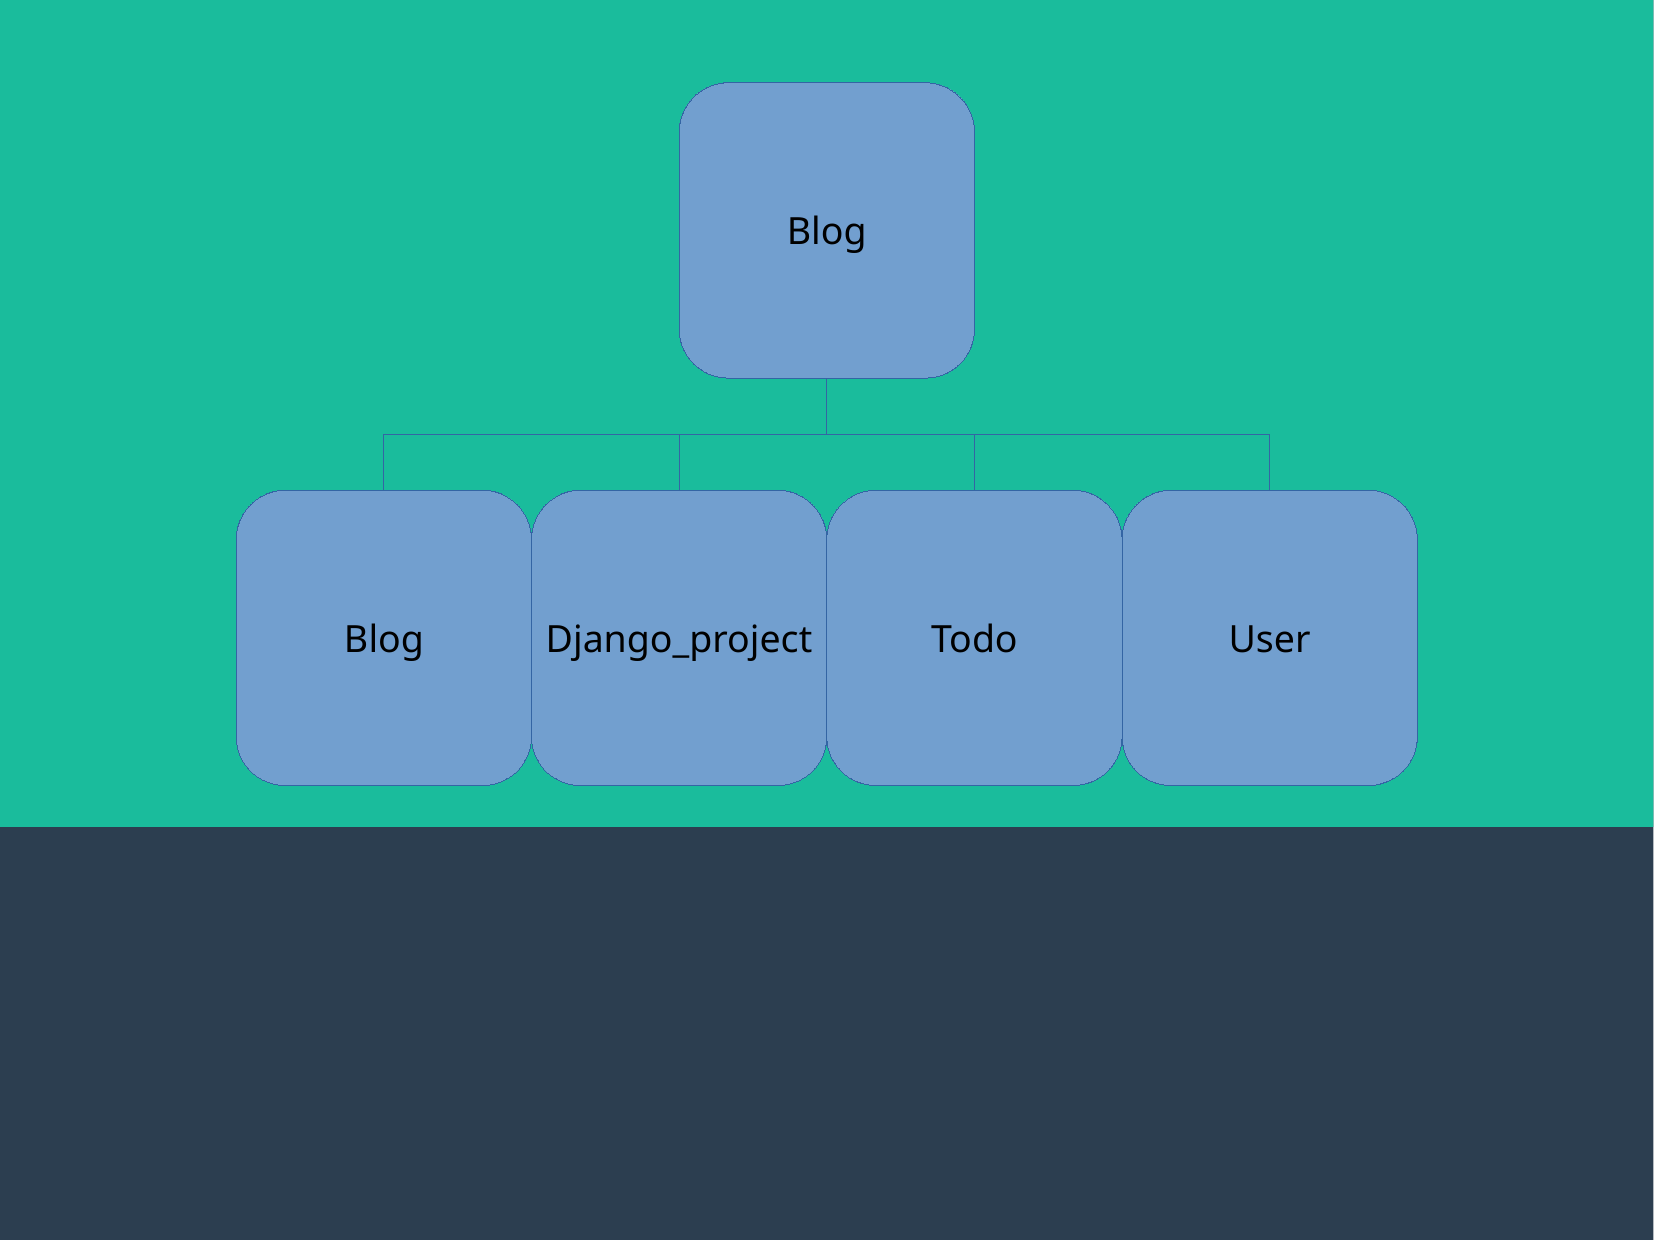

Blog
Blog
Blog
Django_project
Todo
User
#